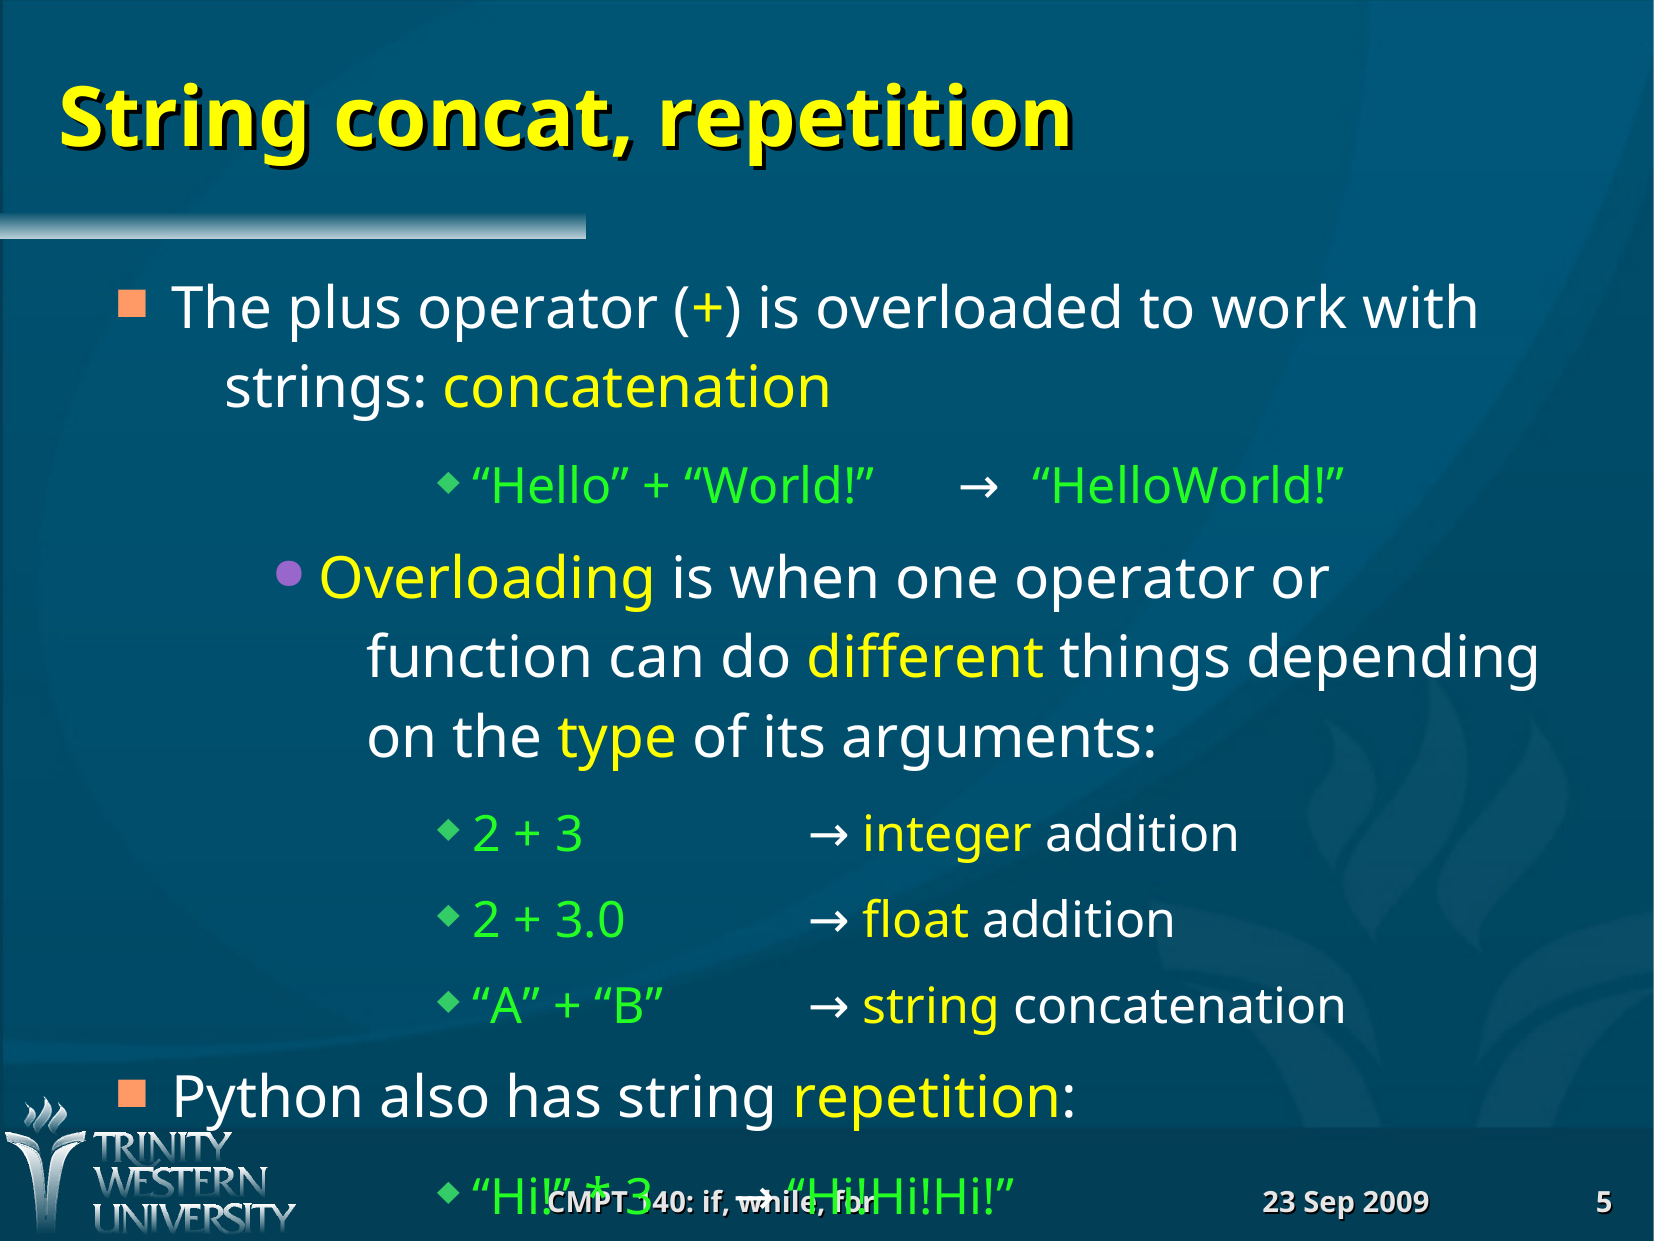

# String concat, repetition
The plus operator (+) is overloaded to work with strings: concatenation
“Hello” + “World!”		→	“HelloWorld!”
Overloading is when one operator or function can do different things depending on the type of its arguments:
2 + 3			→ integer addition
2 + 3.0			→ float addition
“A” + “B”		→ string concatenation
Python also has string repetition:
“Hi!” * 3		→ “Hi!Hi!Hi!”
CMPT 140: if, while, for
23 Sep 2009
5